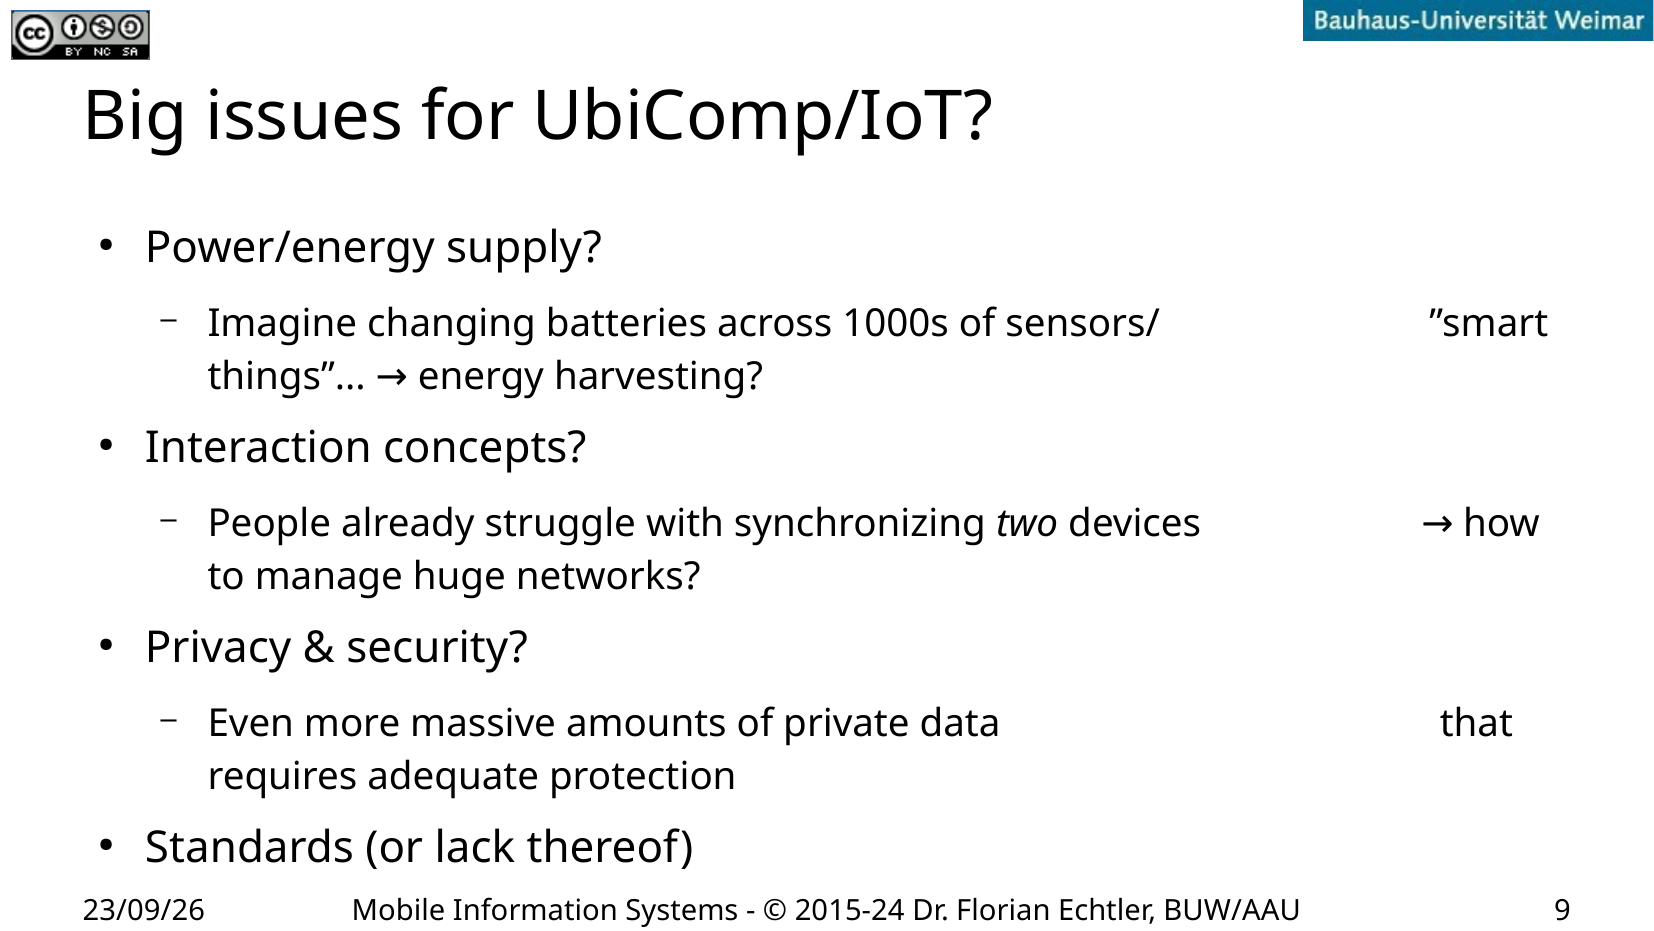

# Big issues for UbiComp/IoT?
Power/energy supply?
Imagine changing batteries across 1000s of sensors/ ”smart things”... → energy harvesting?
Interaction concepts?
People already struggle with synchronizing two devices → how to manage huge networks?
Privacy & security?
Even more massive amounts of private data that requires adequate protection
Standards (or lack thereof)
Mobile Information Systems - © 2015-24 Dr. Florian Echtler, BUW/AAU
9